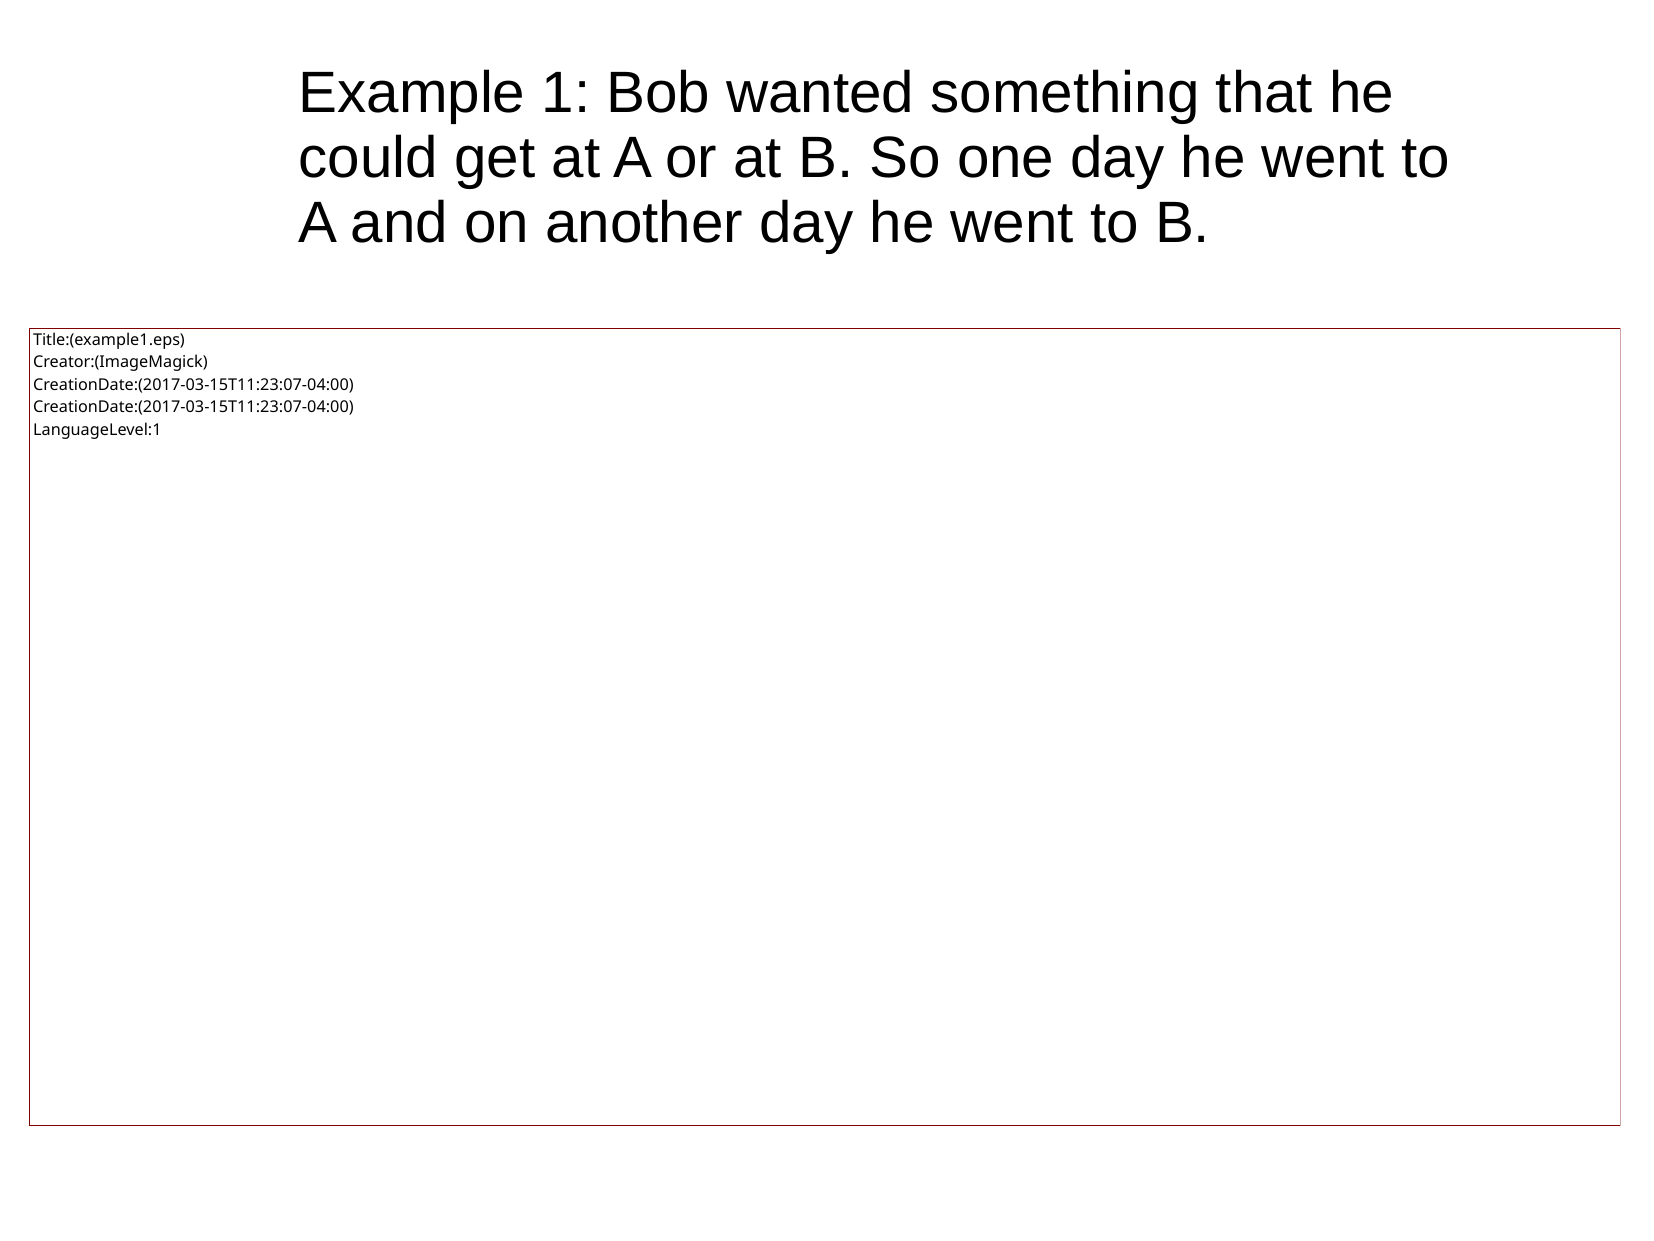

Example 1: Bob wanted something that he could get at A or at B. So one day he went to A and on another day he went to B.